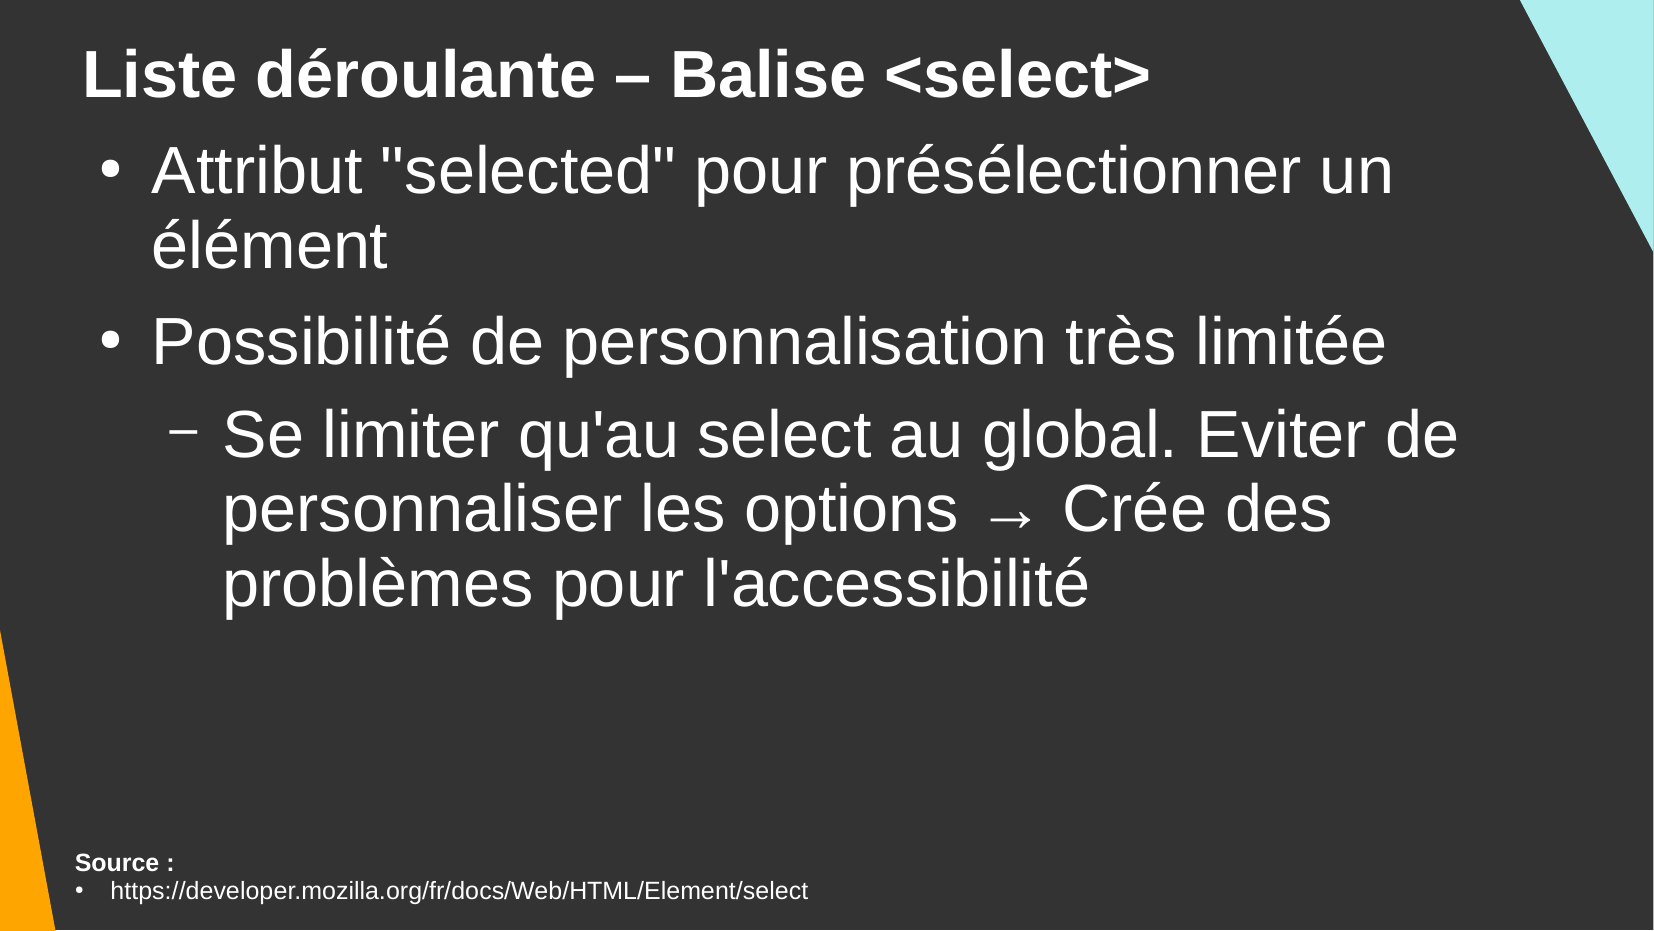

# Liste déroulante – Balise <select>
Attribut "selected" pour présélectionner un élément
Possibilité de personnalisation très limitée
Se limiter qu'au select au global. Eviter de personnaliser les options → Crée des problèmes pour l'accessibilité
Source :
https://developer.mozilla.org/fr/docs/Web/HTML/Element/select